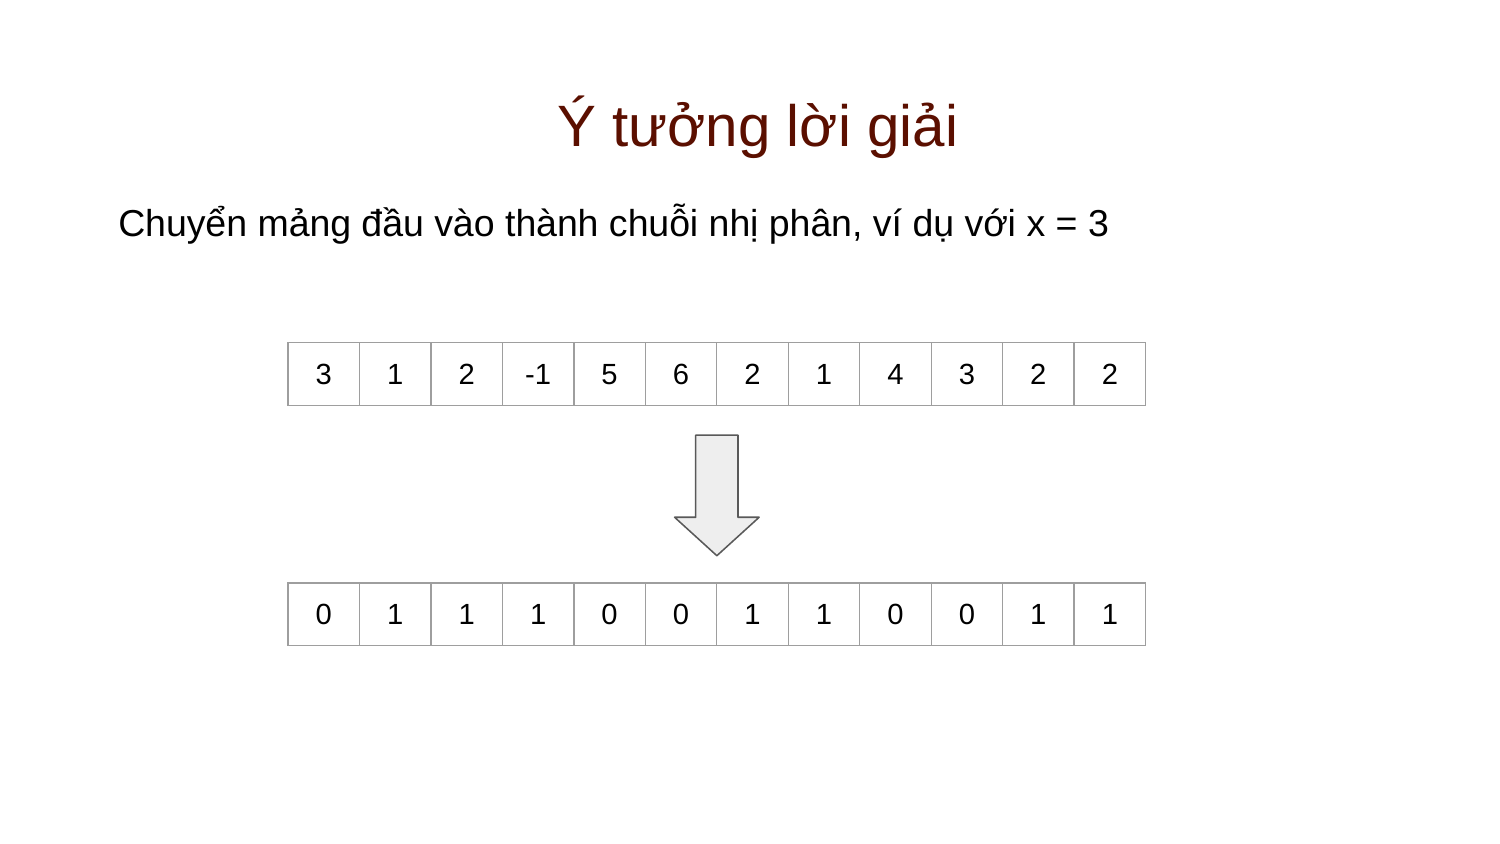

# Ý tưởng lời giải
Chuyển mảng đầu vào thành chuỗi nhị phân, ví dụ với x = 3
| 3 | 1 | 2 | -1 | 5 | 6 | 2 | 1 | 4 | 3 | 2 | 2 |
| --- | --- | --- | --- | --- | --- | --- | --- | --- | --- | --- | --- |
| 0 | 1 | 1 | 1 | 0 | 0 | 1 | 1 | 0 | 0 | 1 | 1 |
| --- | --- | --- | --- | --- | --- | --- | --- | --- | --- | --- | --- |